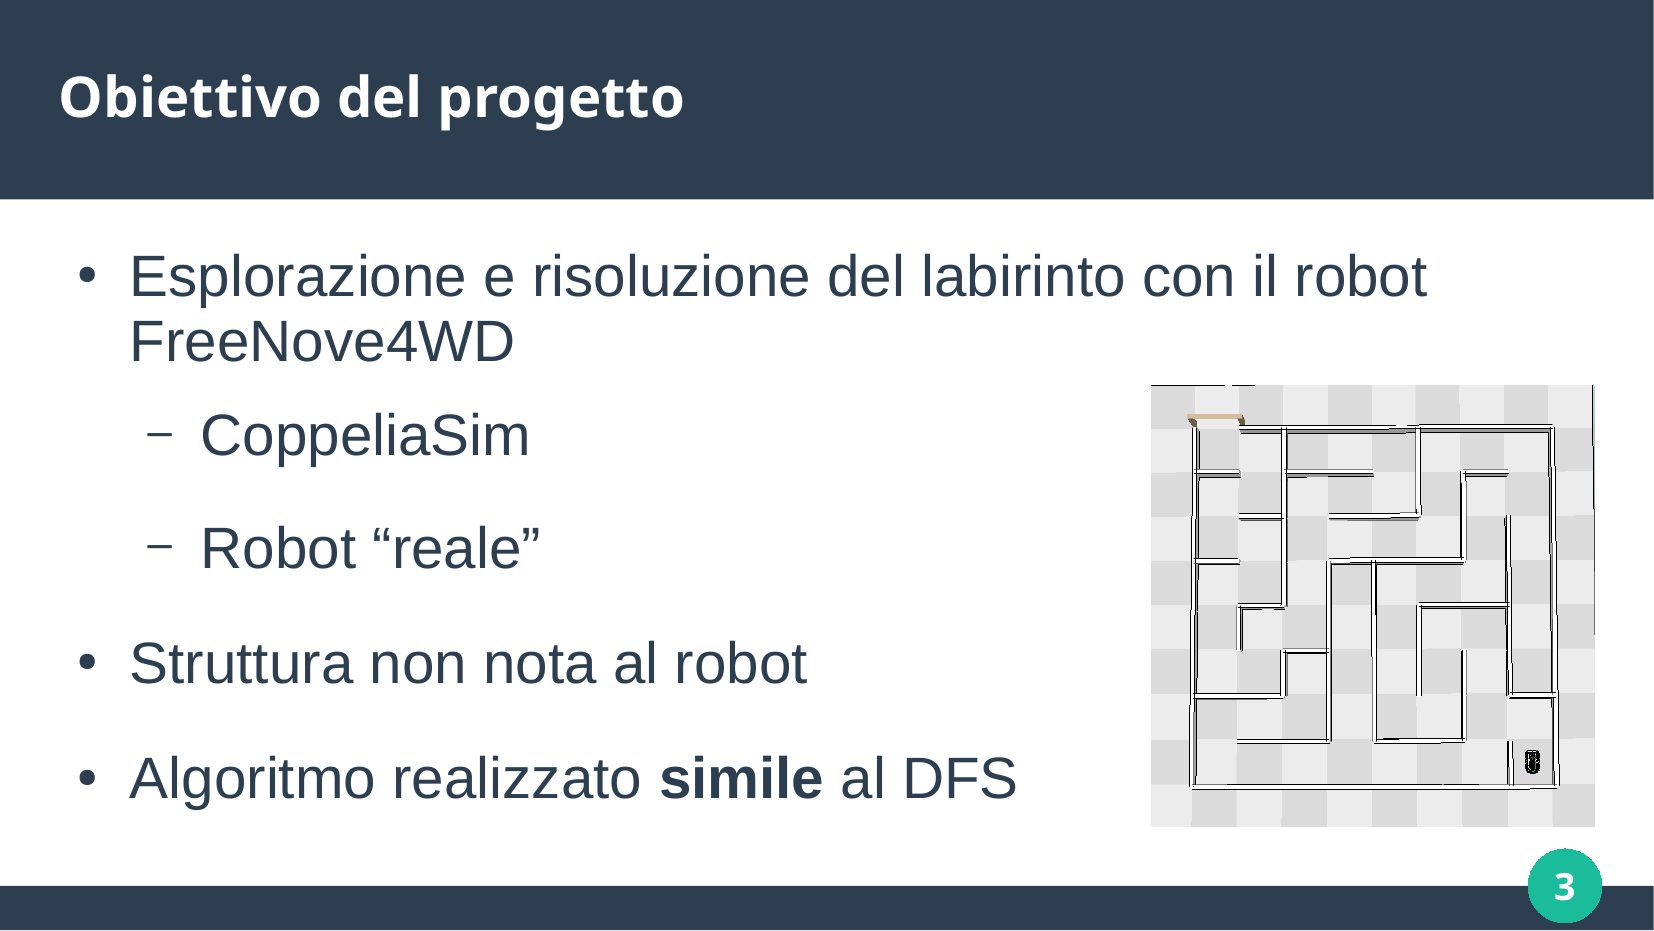

# Obiettivo del progetto
Esplorazione e risoluzione del labirinto con il robot FreeNove4WD
CoppeliaSim
Robot “reale”
Struttura non nota al robot
Algoritmo realizzato simile al DFS